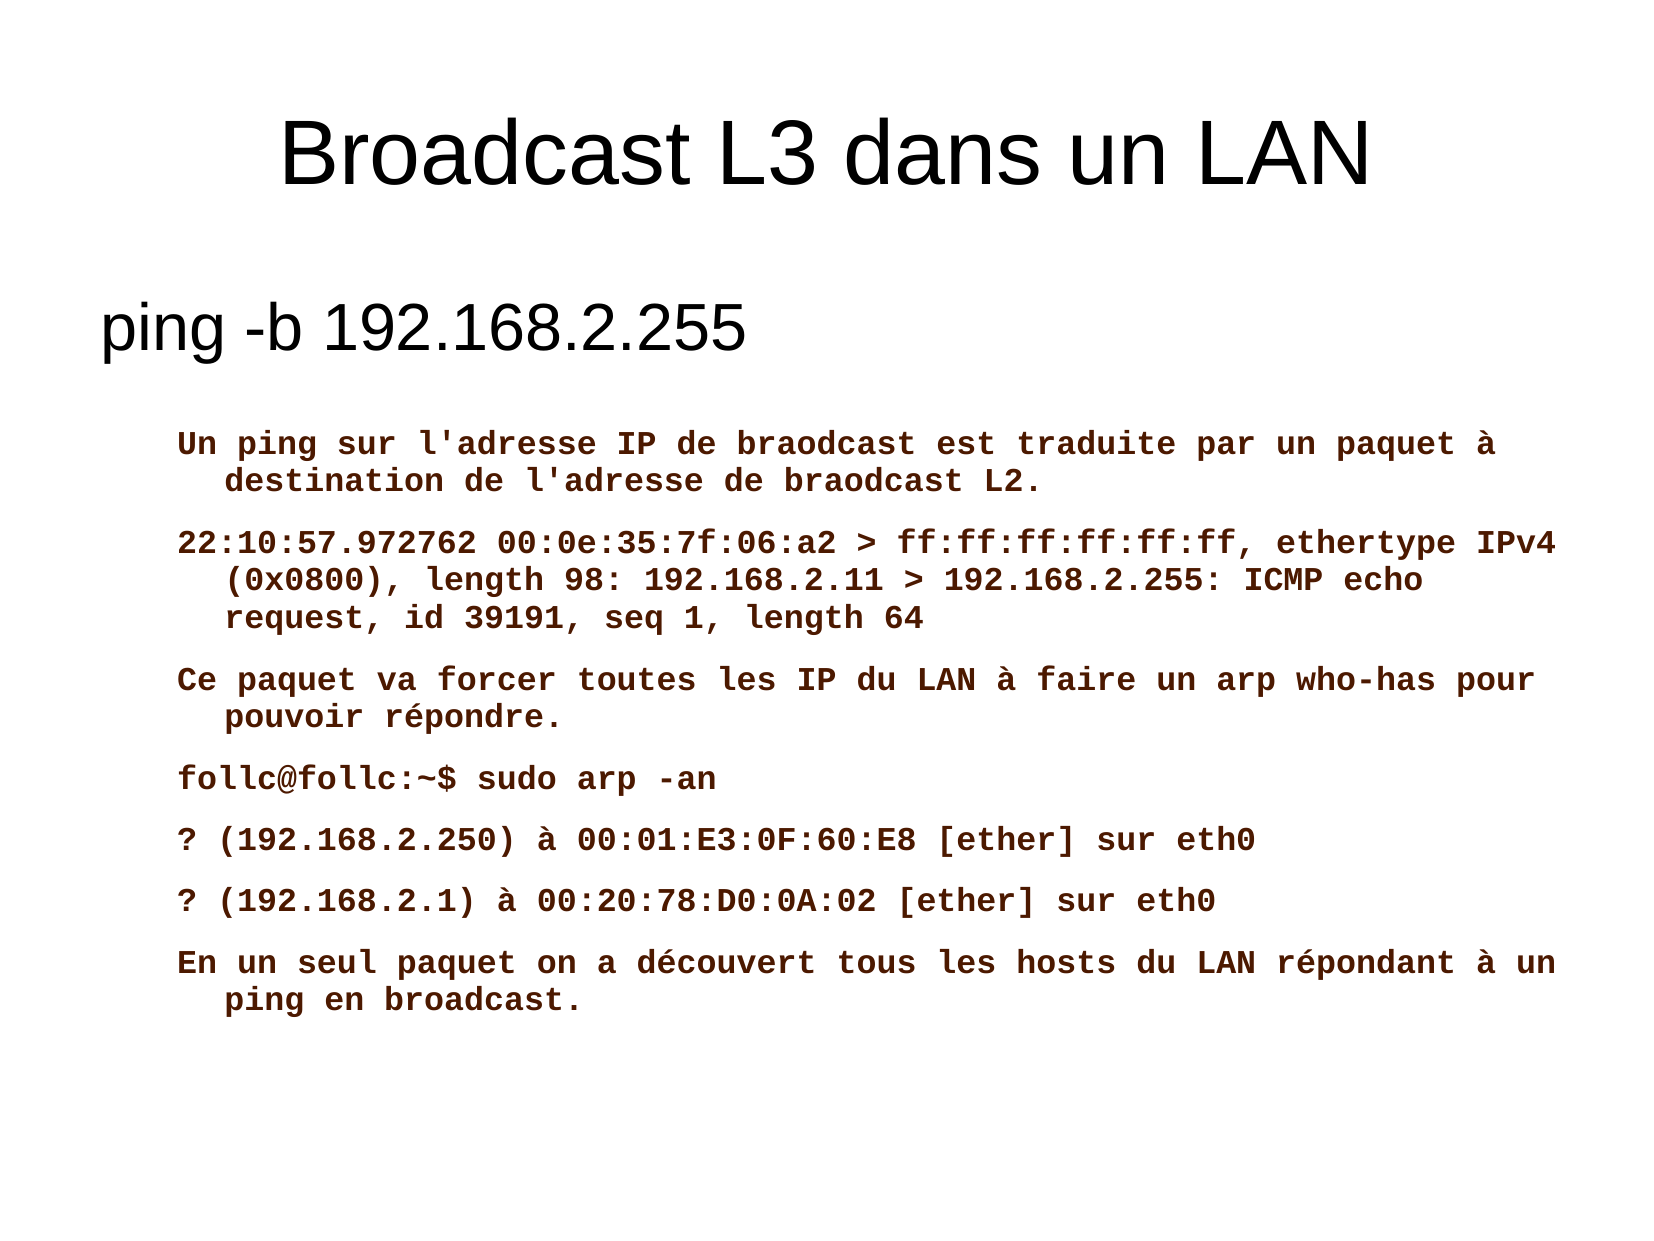

# Broadcast L3 dans un LAN
ping -b 192.168.2.255
Un ping sur l'adresse IP de braodcast est traduite par un paquet à destination de l'adresse de braodcast L2.
22:10:57.972762 00:0e:35:7f:06:a2 > ff:ff:ff:ff:ff:ff, ethertype IPv4 (0x0800), length 98: 192.168.2.11 > 192.168.2.255: ICMP echo request, id 39191, seq 1, length 64
Ce paquet va forcer toutes les IP du LAN à faire un arp who-has pour pouvoir répondre.
follc@follc:~$ sudo arp -an
? (192.168.2.250) à 00:01:E3:0F:60:E8 [ether] sur eth0
? (192.168.2.1) à 00:20:78:D0:0A:02 [ether] sur eth0
En un seul paquet on a découvert tous les hosts du LAN répondant à un ping en broadcast.